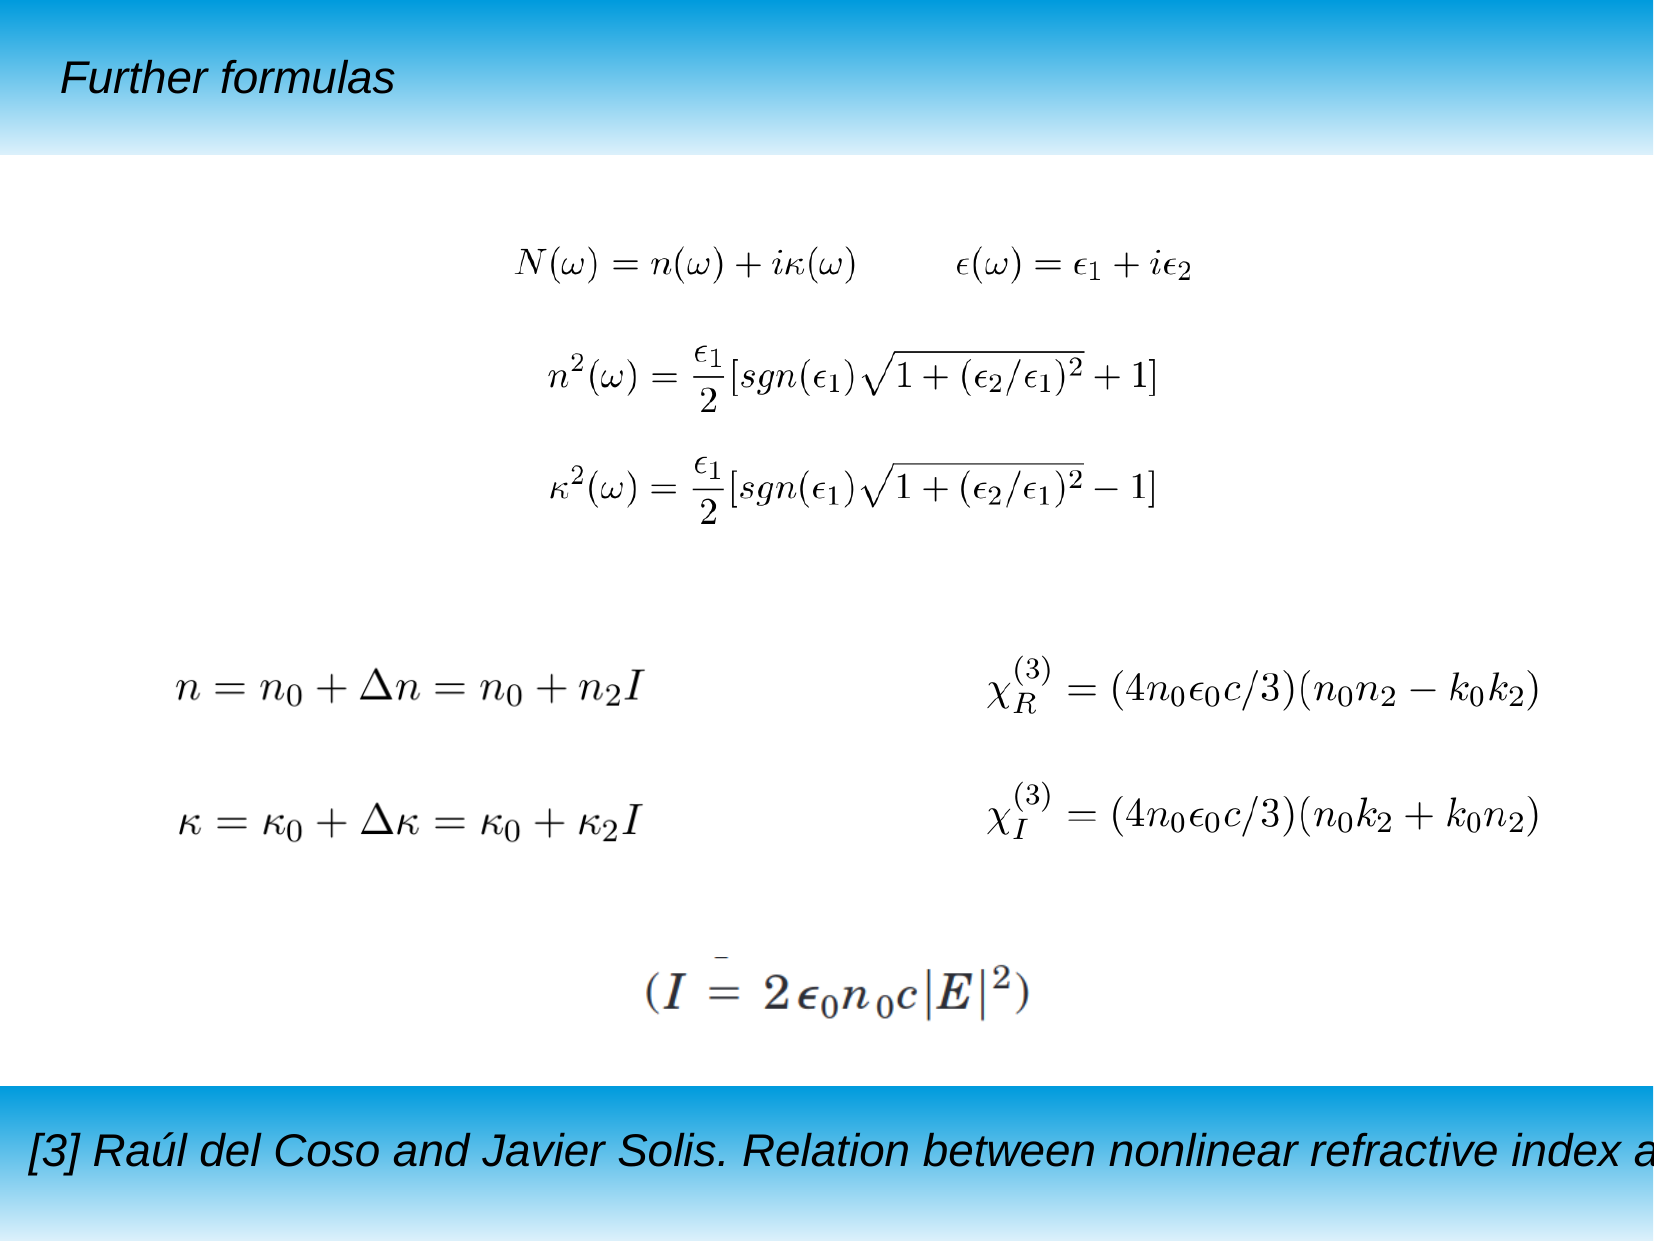

Further formulas
[3] Raúl del Coso and Javier Solis. Relation between nonlinear refractive index and third-order susceptibility in absorbing media. J. Opt. Soc. Am. B, 21(3):640–644, Mar 2004